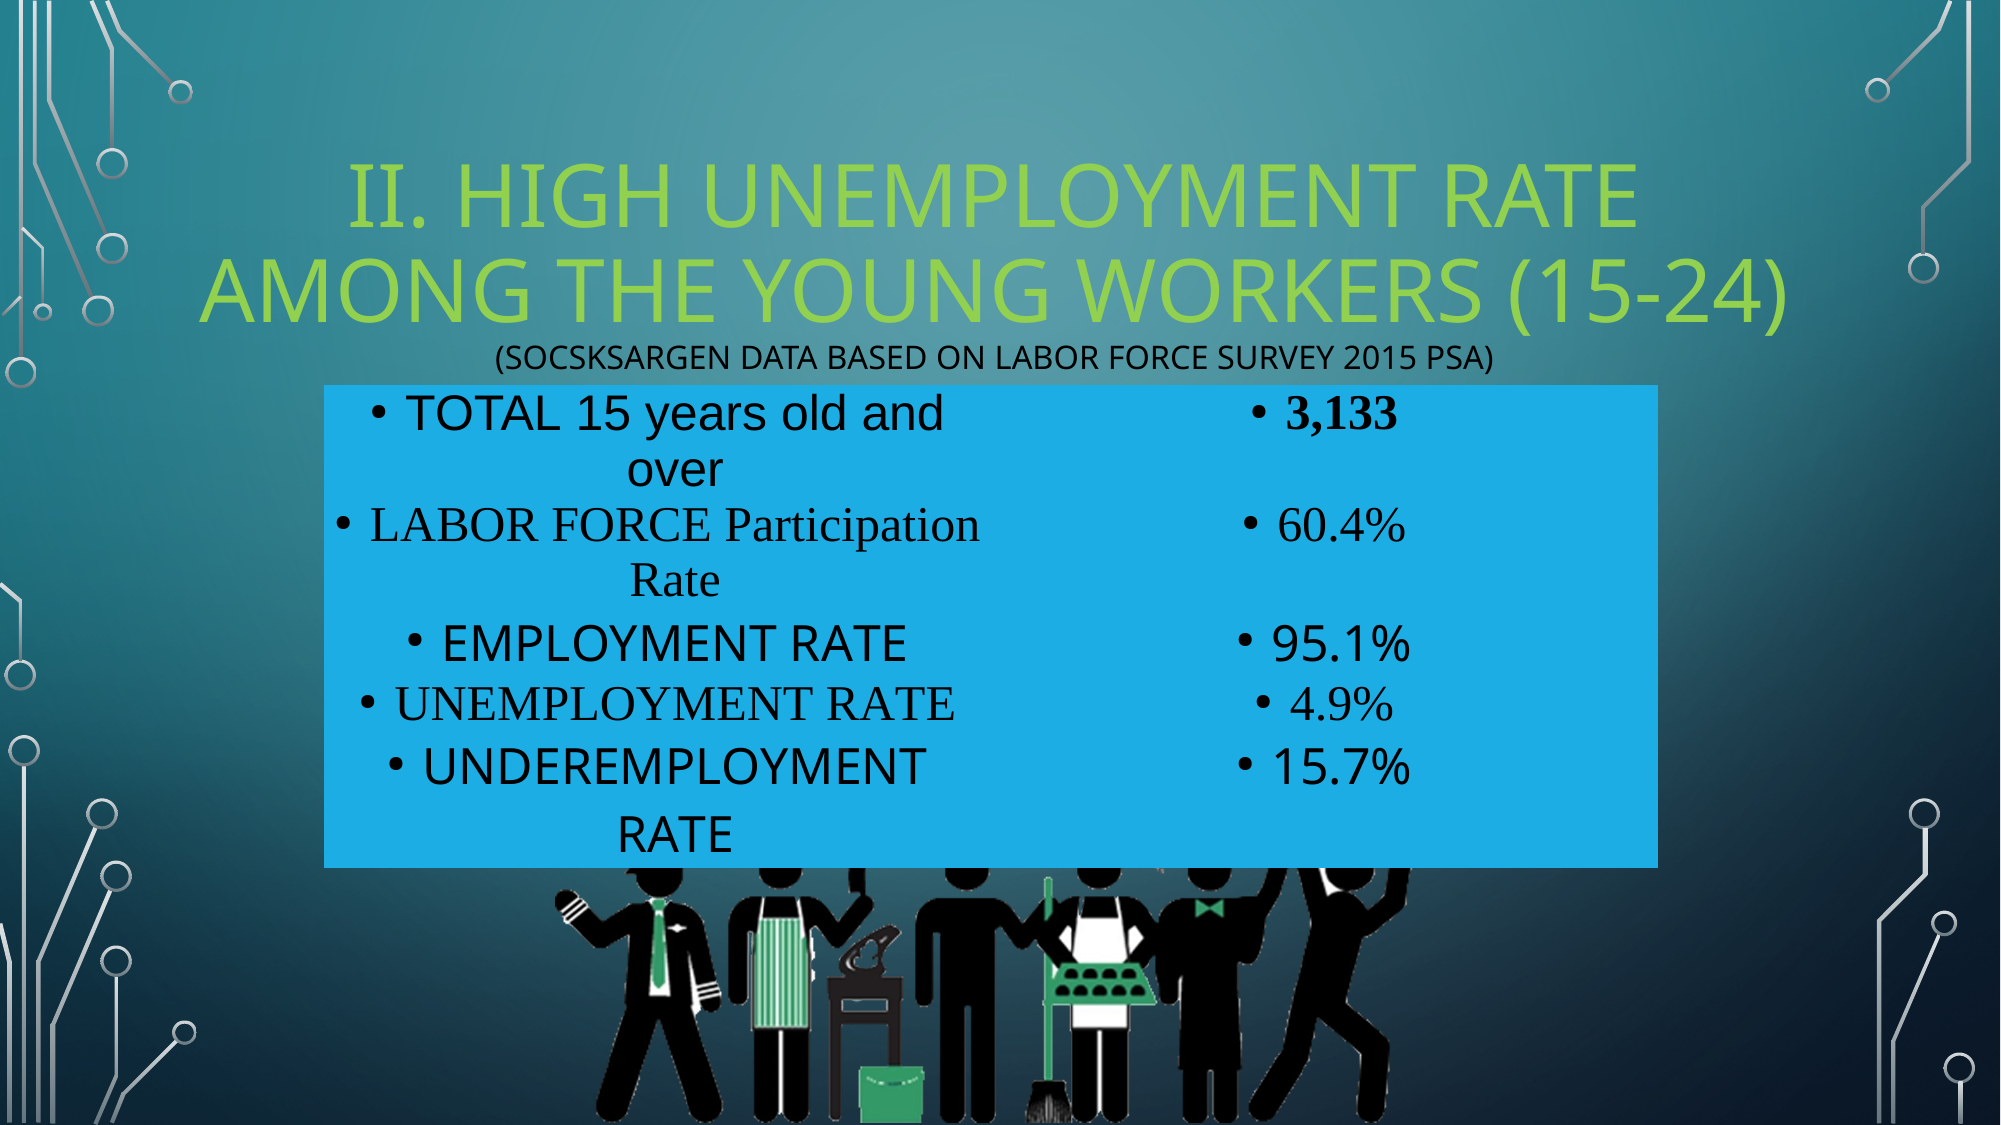

# II. HIGH UNEMPLOYMENT RATE AMONG the young workers (15-24) (SOCSKSARGEN DATA Based on LABOR FORCE SURVEY 2015 PSA)
| TOTAL 15 years old and over | 3,133 |
| --- | --- |
| LABOR FORCE Participation Rate | 60.4% |
| EMPLOYMENT RATE | 95.1% |
| UNEMPLOYMENT RATE | 4.9% |
| UNDEREMPLOYMENT RATE | 15.7% |